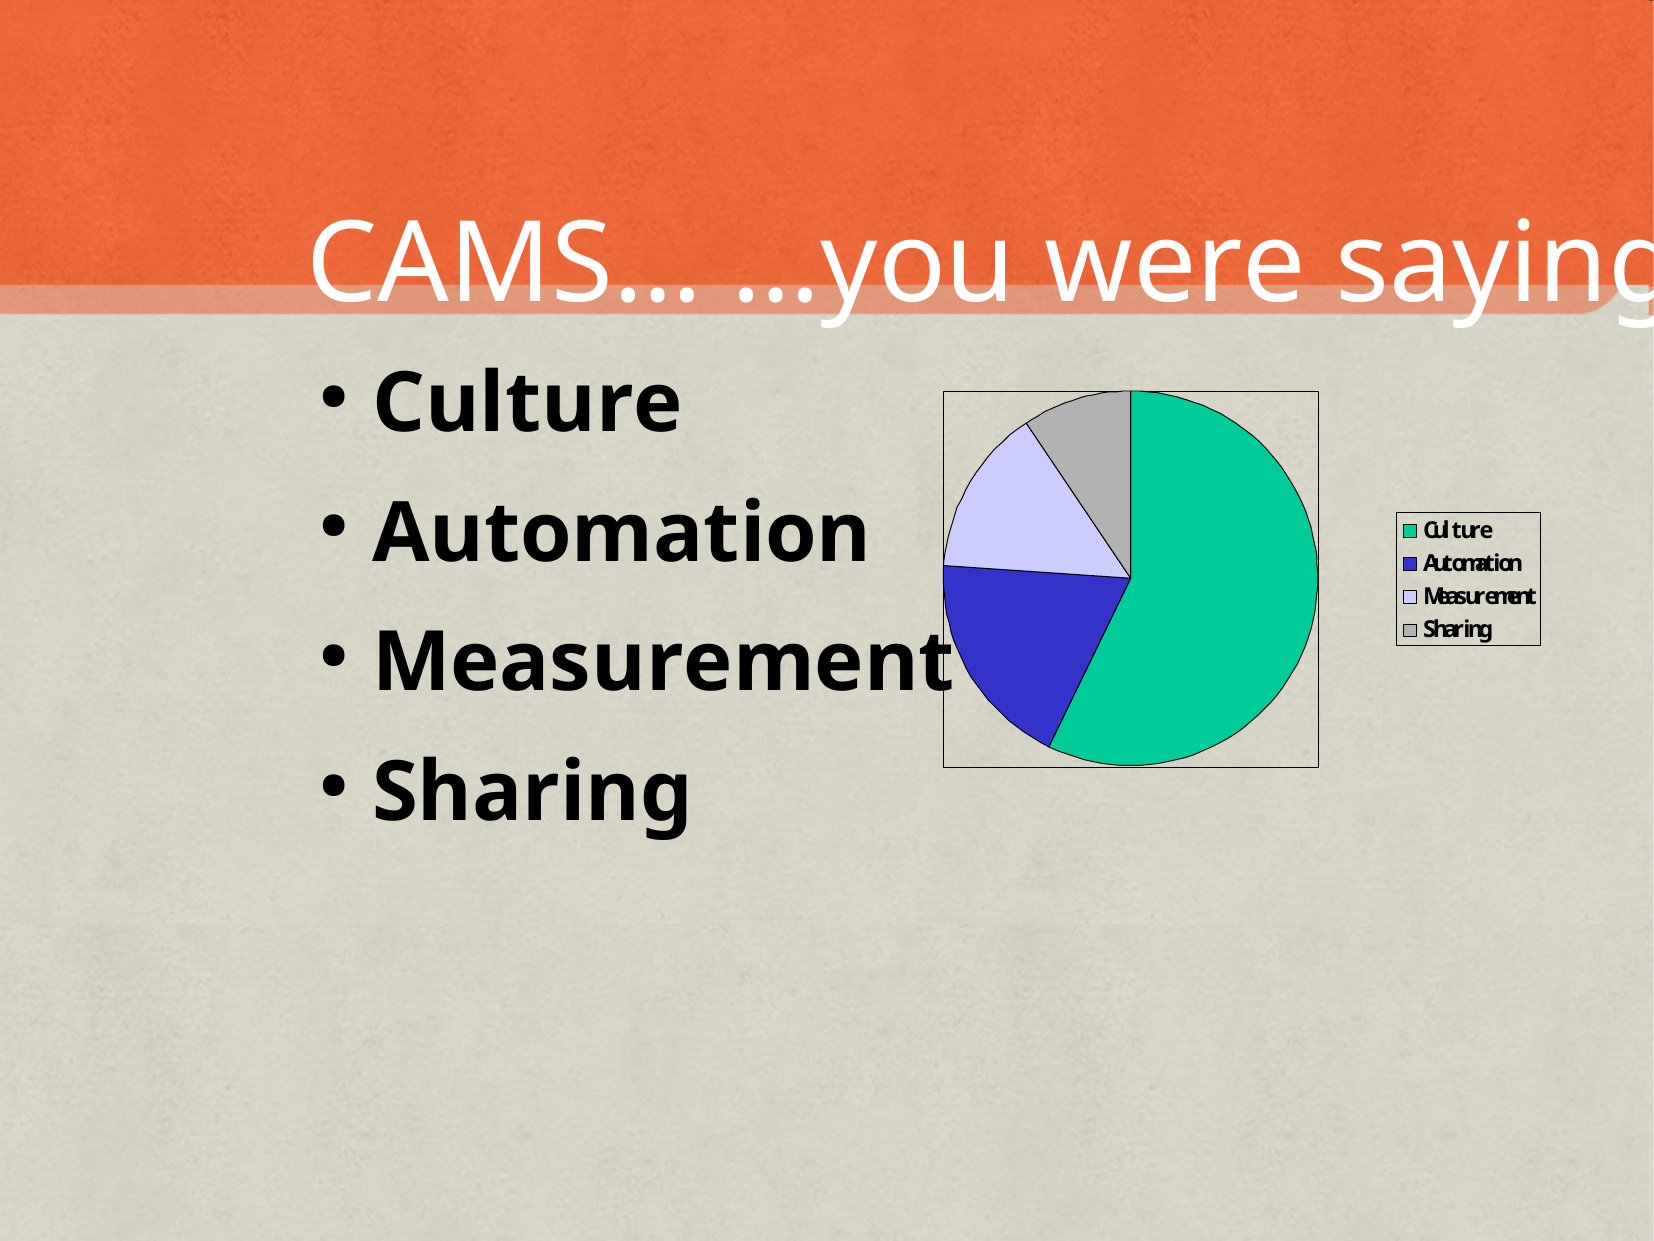

# CAMS… …you were saying ?
Culture
Automation
Measurement
Sharing